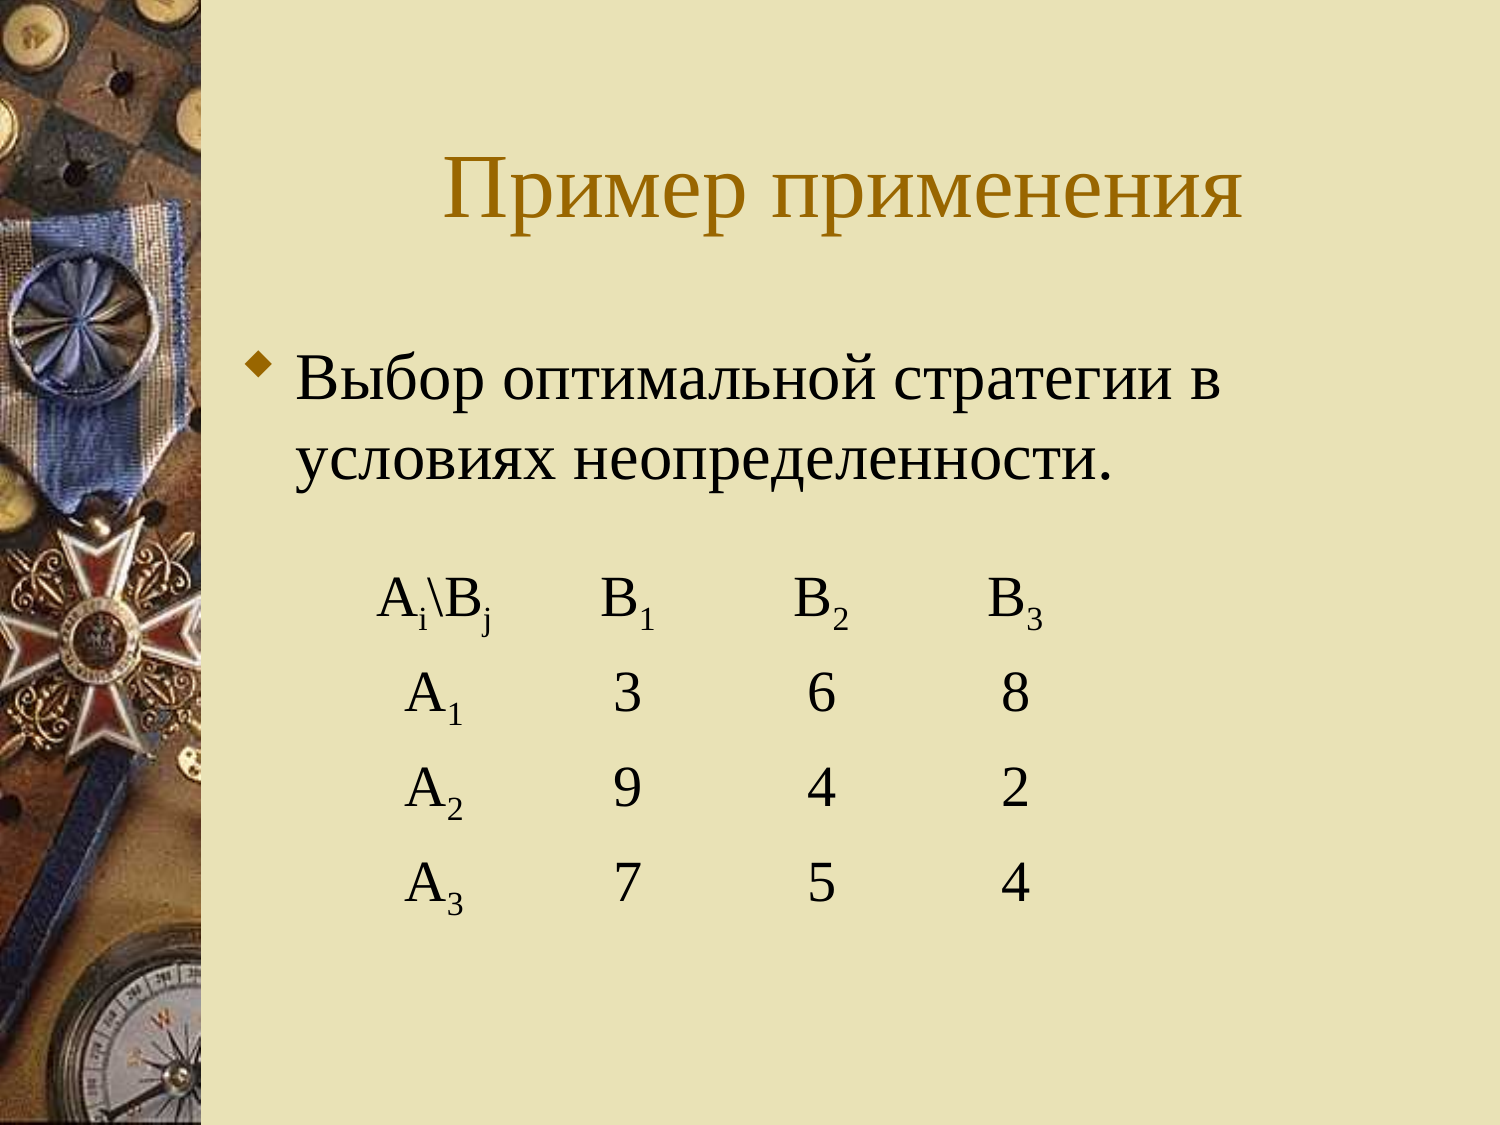

# Пример применения
Выбор оптимальной стратегии в условиях неопределенности.
| Ai\Bj | B1 | B2 | B3 |
| --- | --- | --- | --- |
| A1 | 3 | 6 | 8 |
| A2 | 9 | 4 | 2 |
| A3 | 7 | 5 | 4 |